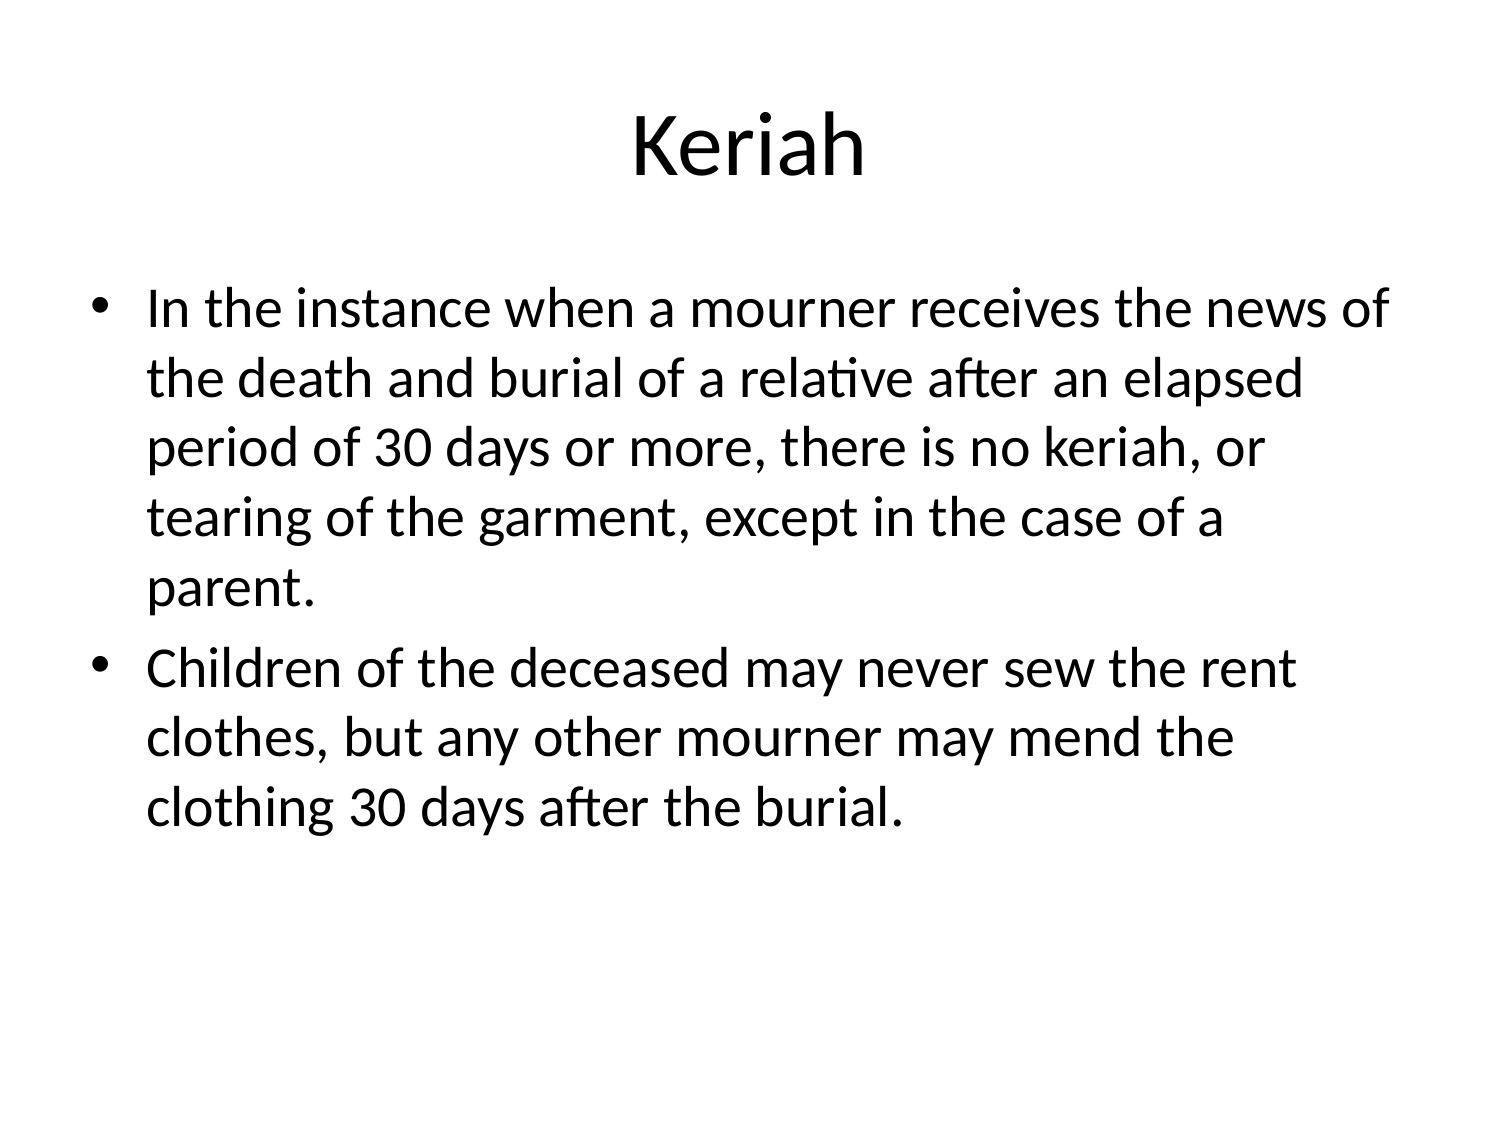

# Keriah
In the instance when a mourner receives the news of the death and burial of a relative after an elapsed period of 30 days or more, there is no keriah, or tearing of the garment, except in the case of a parent.
Children of the deceased may never sew the rent clothes, but any other mourner may mend the clothing 30 days after the burial.